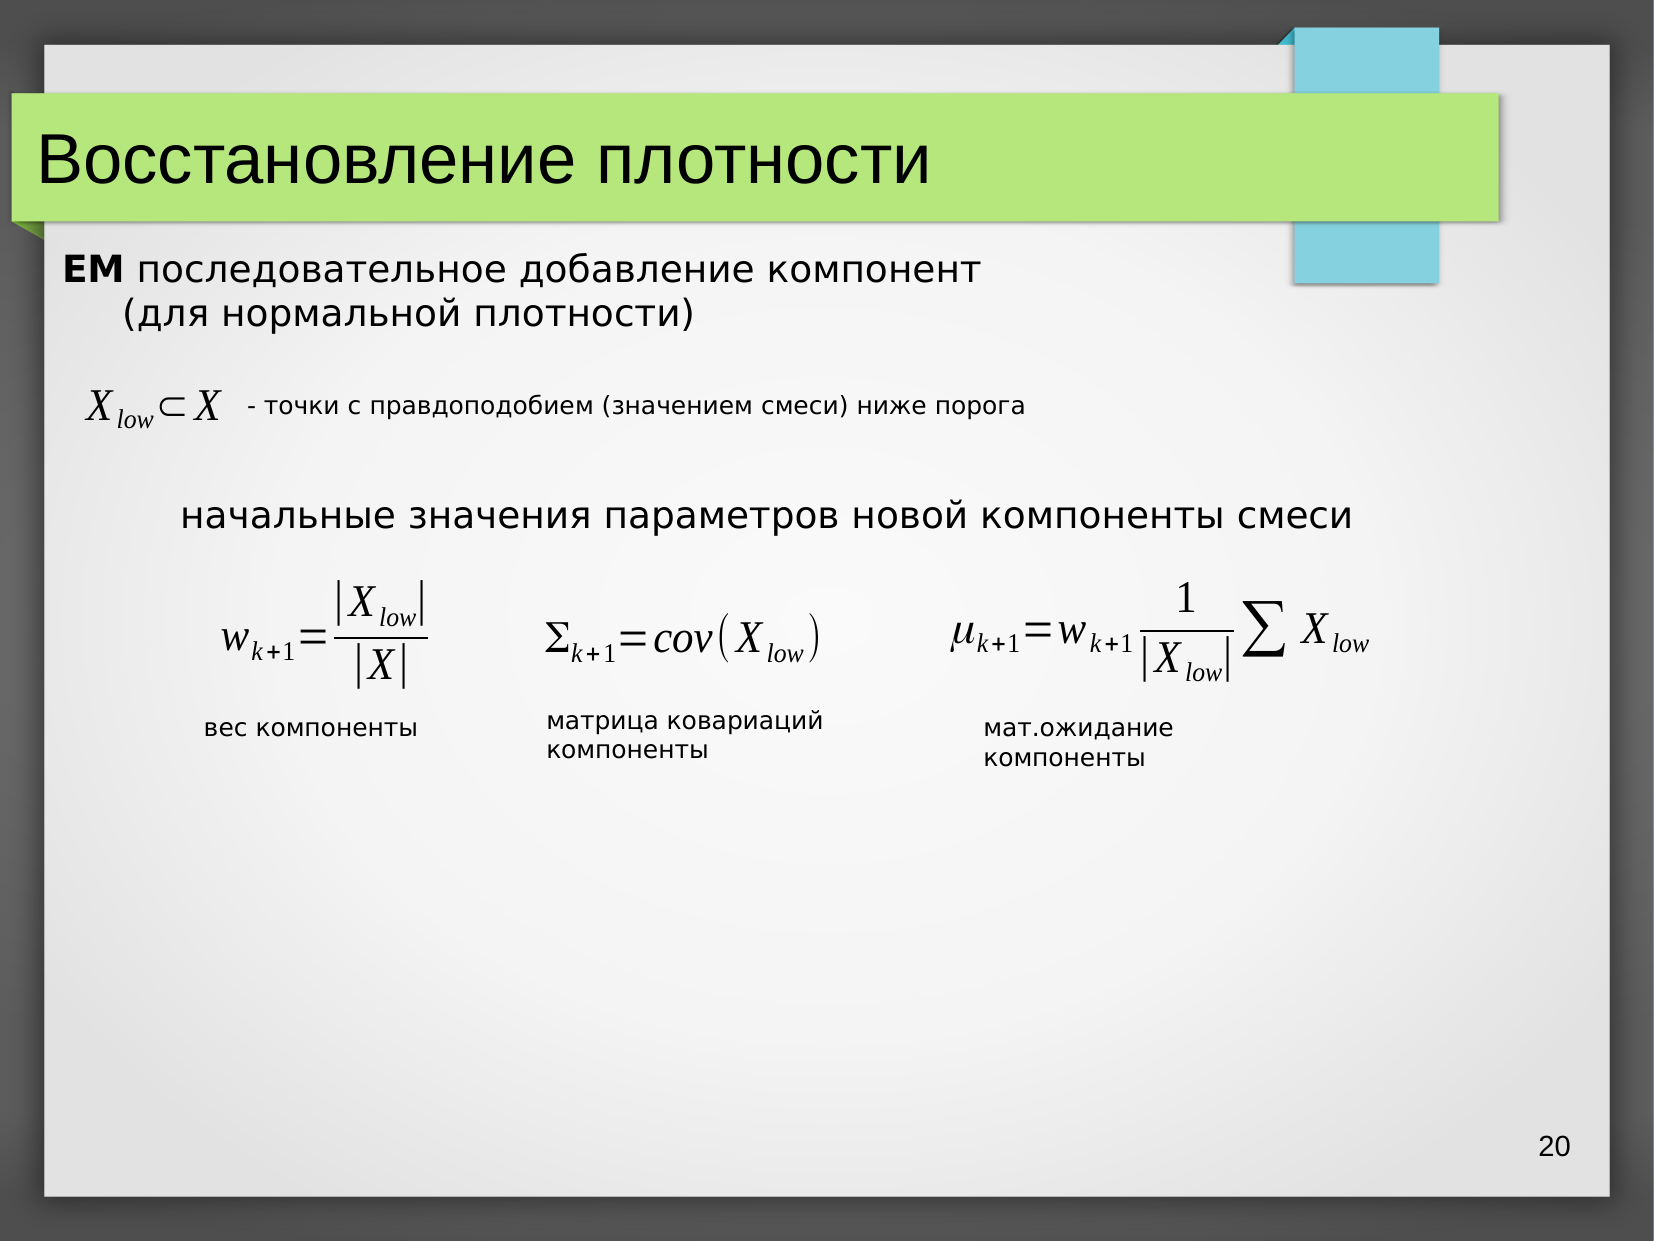

# Восстановление плотности
EM последовательное добавление компонент
 (для нормальной плотности)
 - точки с правдоподобием (значением смеси) ниже порога
начальные значения параметров новой компоненты смеси
матрица ковариаций компоненты
вес компоненты
мат.ожидание компоненты
20